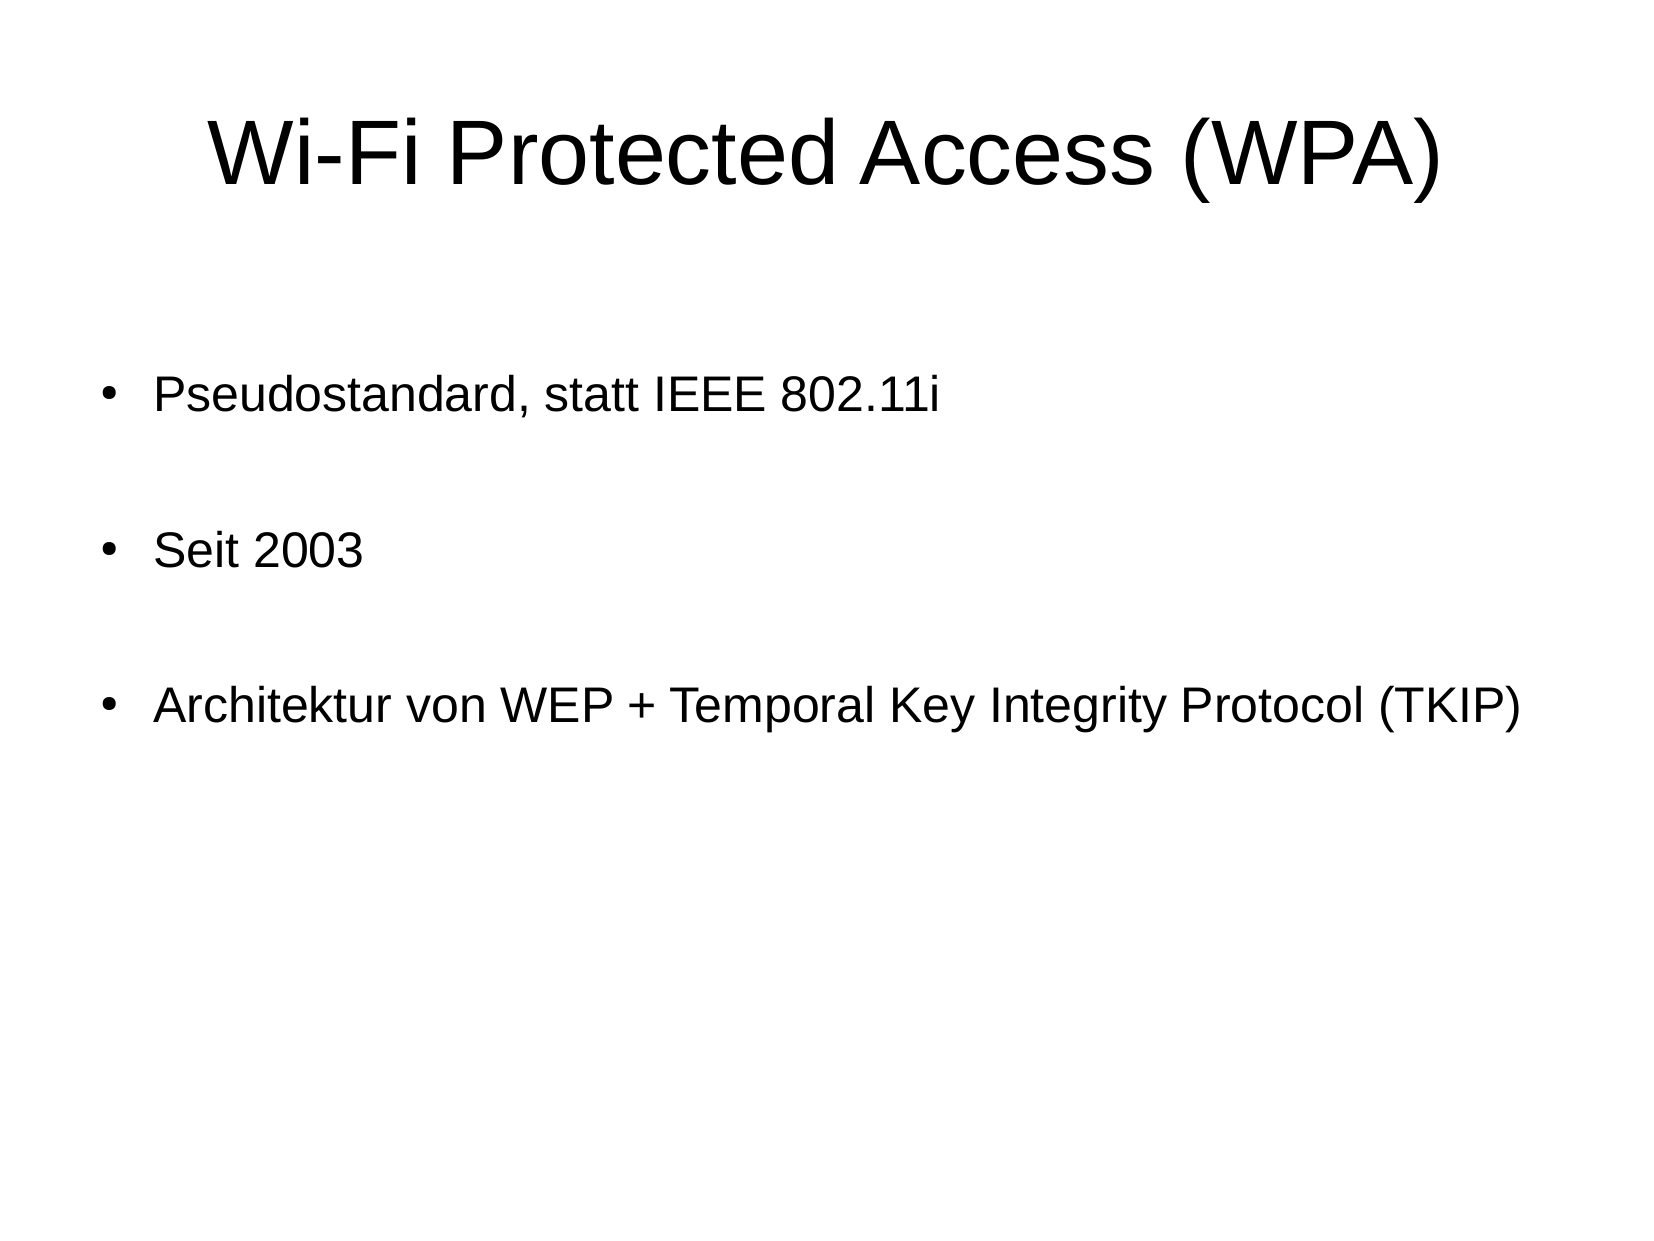

# Wi-Fi Protected Access (WPA)
Pseudostandard, statt IEEE 802.11i
Seit 2003
Architektur von WEP + Temporal Key Integrity Protocol (TKIP)